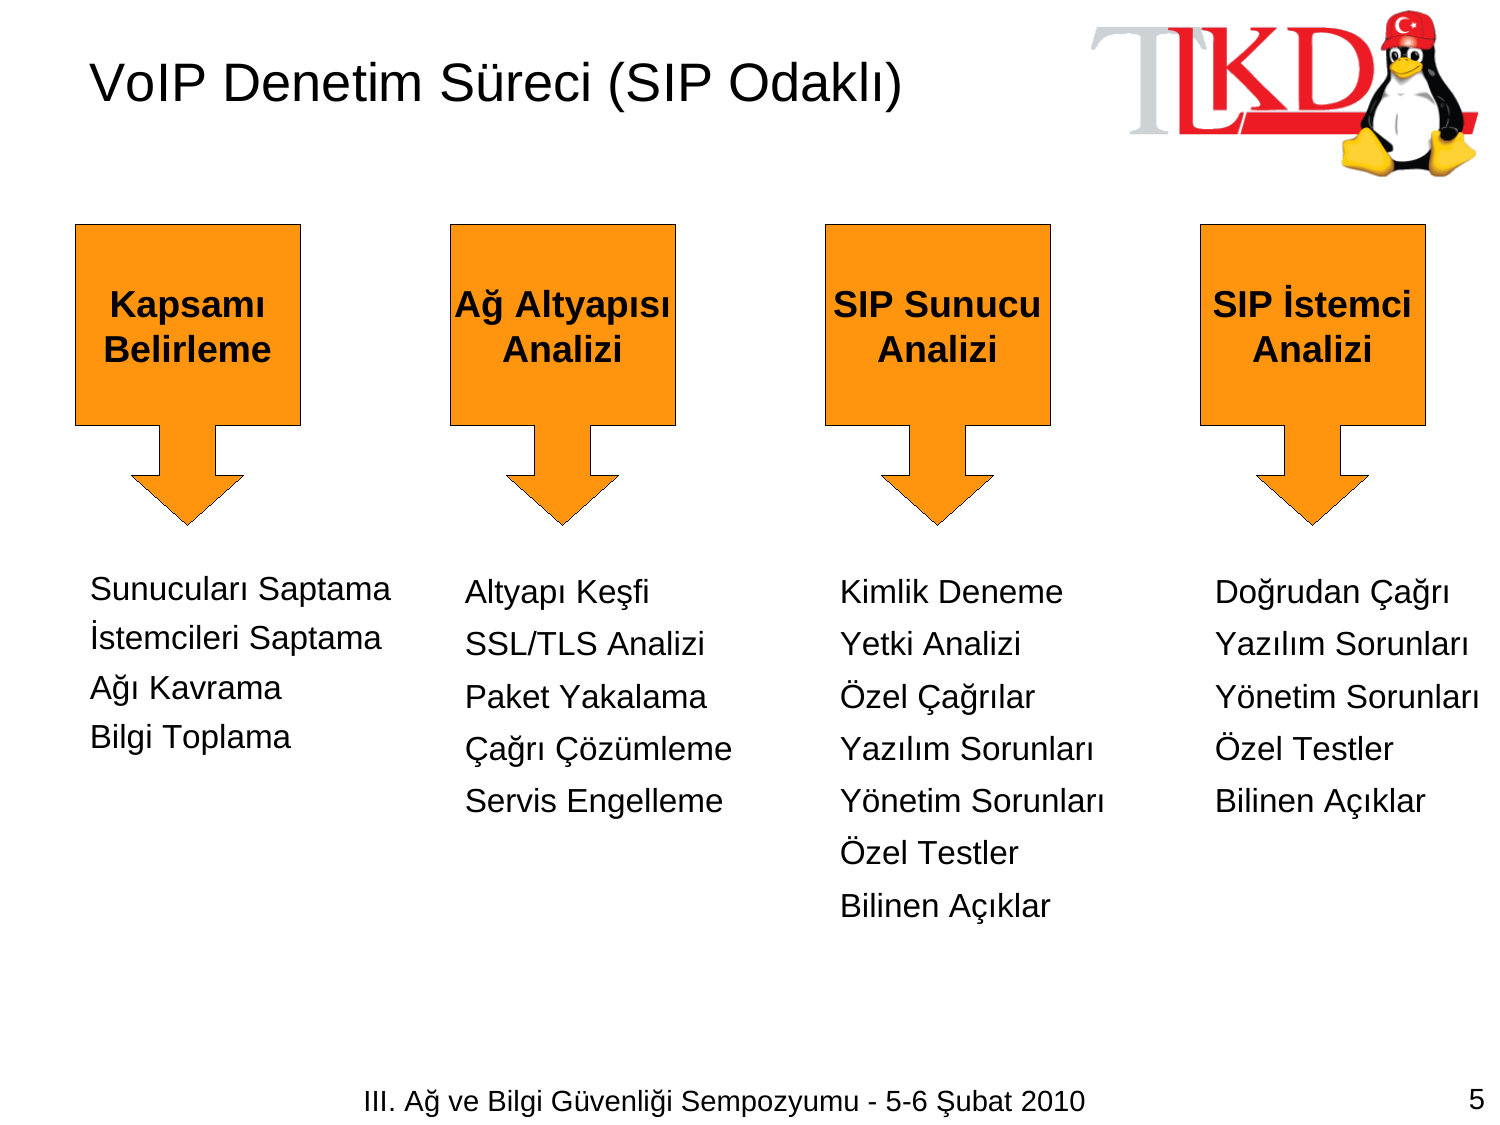

# VoIP Denetim Süreci (SIP Odaklı)
Kapsamı
Belirleme
Ağ Altyapısı
Analizi
SIP Sunucu
Analizi
SIP İstemci
Analizi
Sunucuları Saptama
İstemcileri Saptama
Ağı Kavrama
Bilgi Toplama
Altyapı Keşfi
SSL/TLS Analizi
Paket Yakalama
Çağrı Çözümleme
Servis Engelleme
Kimlik Deneme
Yetki Analizi
Özel Çağrılar
Yazılım Sorunları
Yönetim Sorunları
Özel Testler
Bilinen Açıklar
Doğrudan Çağrı
Yazılım Sorunları
Yönetim Sorunları
Özel Testler
Bilinen Açıklar
5